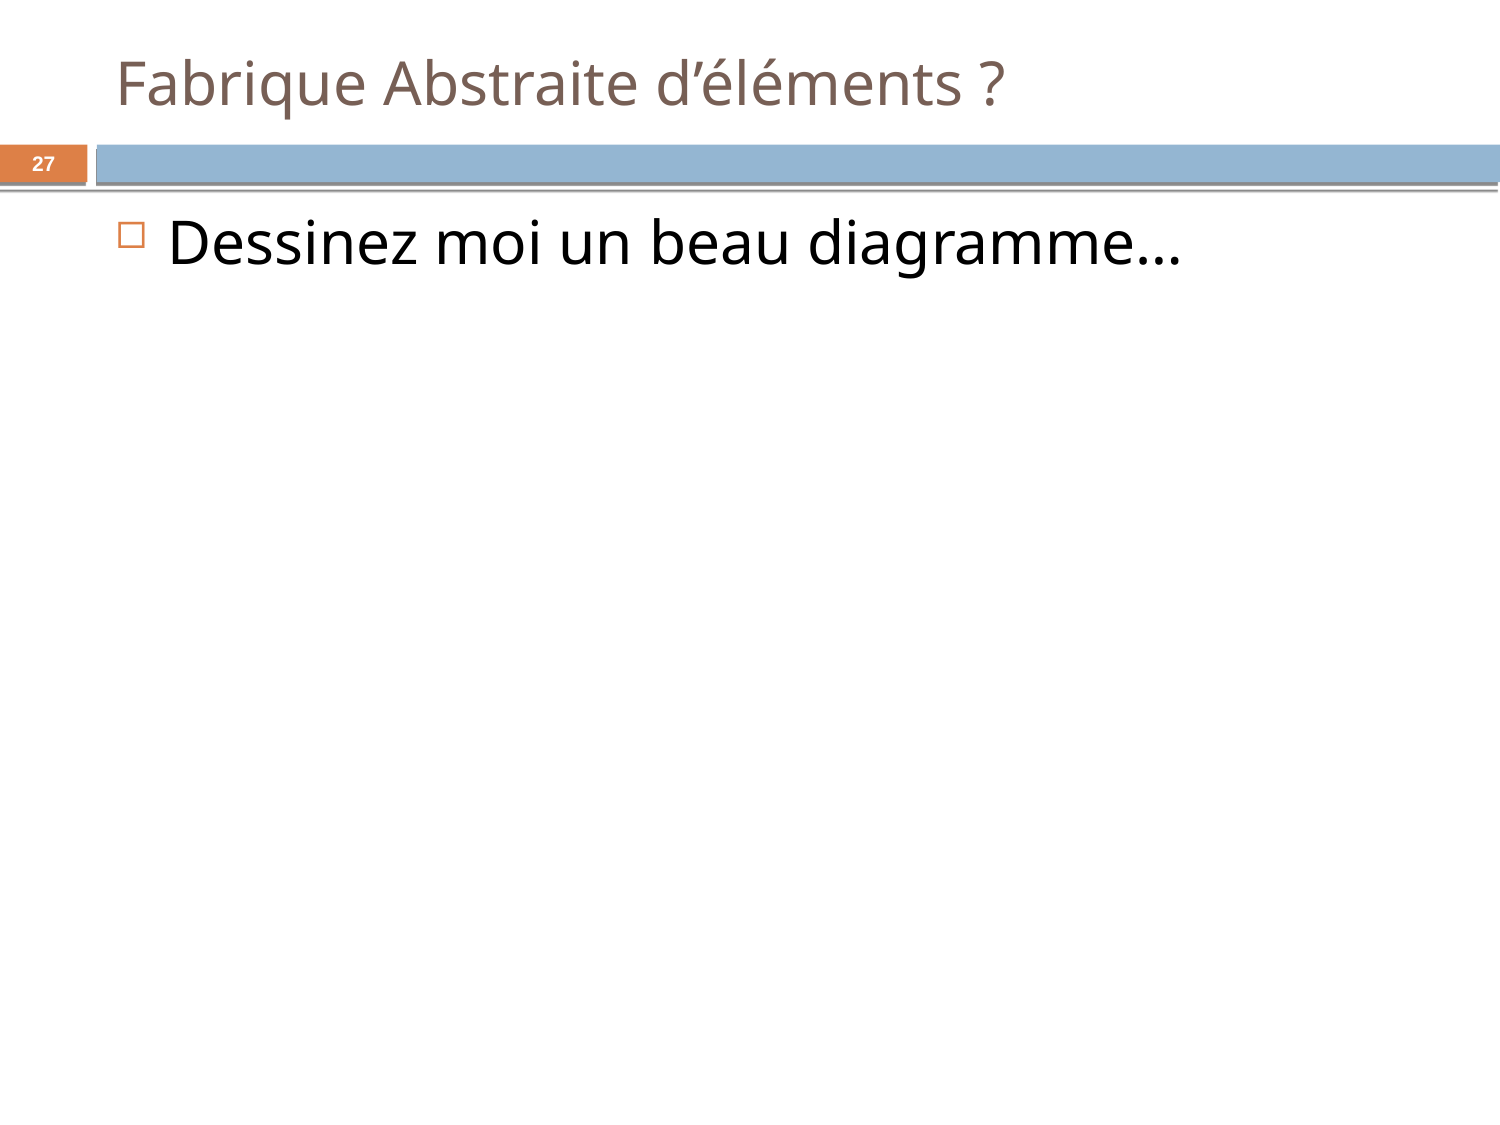

# Fabrique Abstraite d’éléments ?
Dessinez moi un beau diagramme…